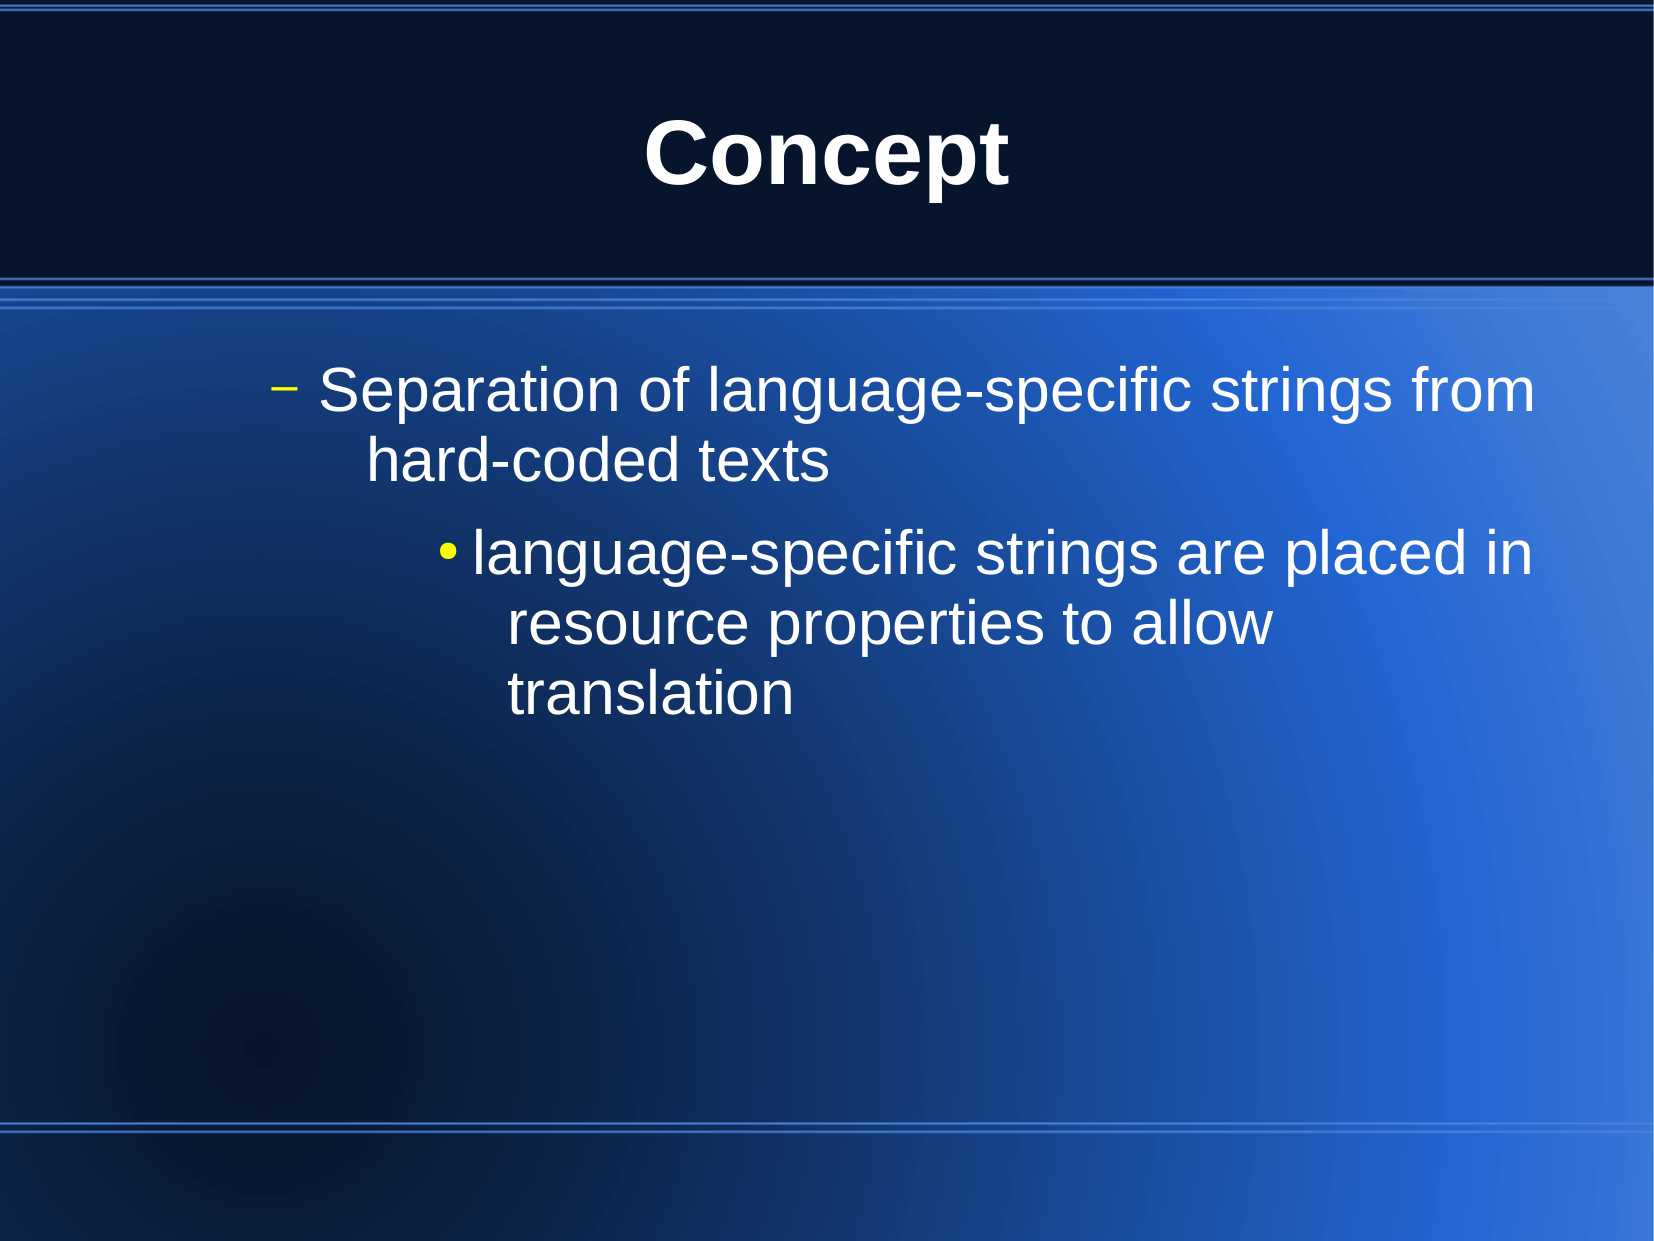

# Concept
Separation of language-specific strings from hard-coded texts
language-specific strings are placed in resource properties to allow translation